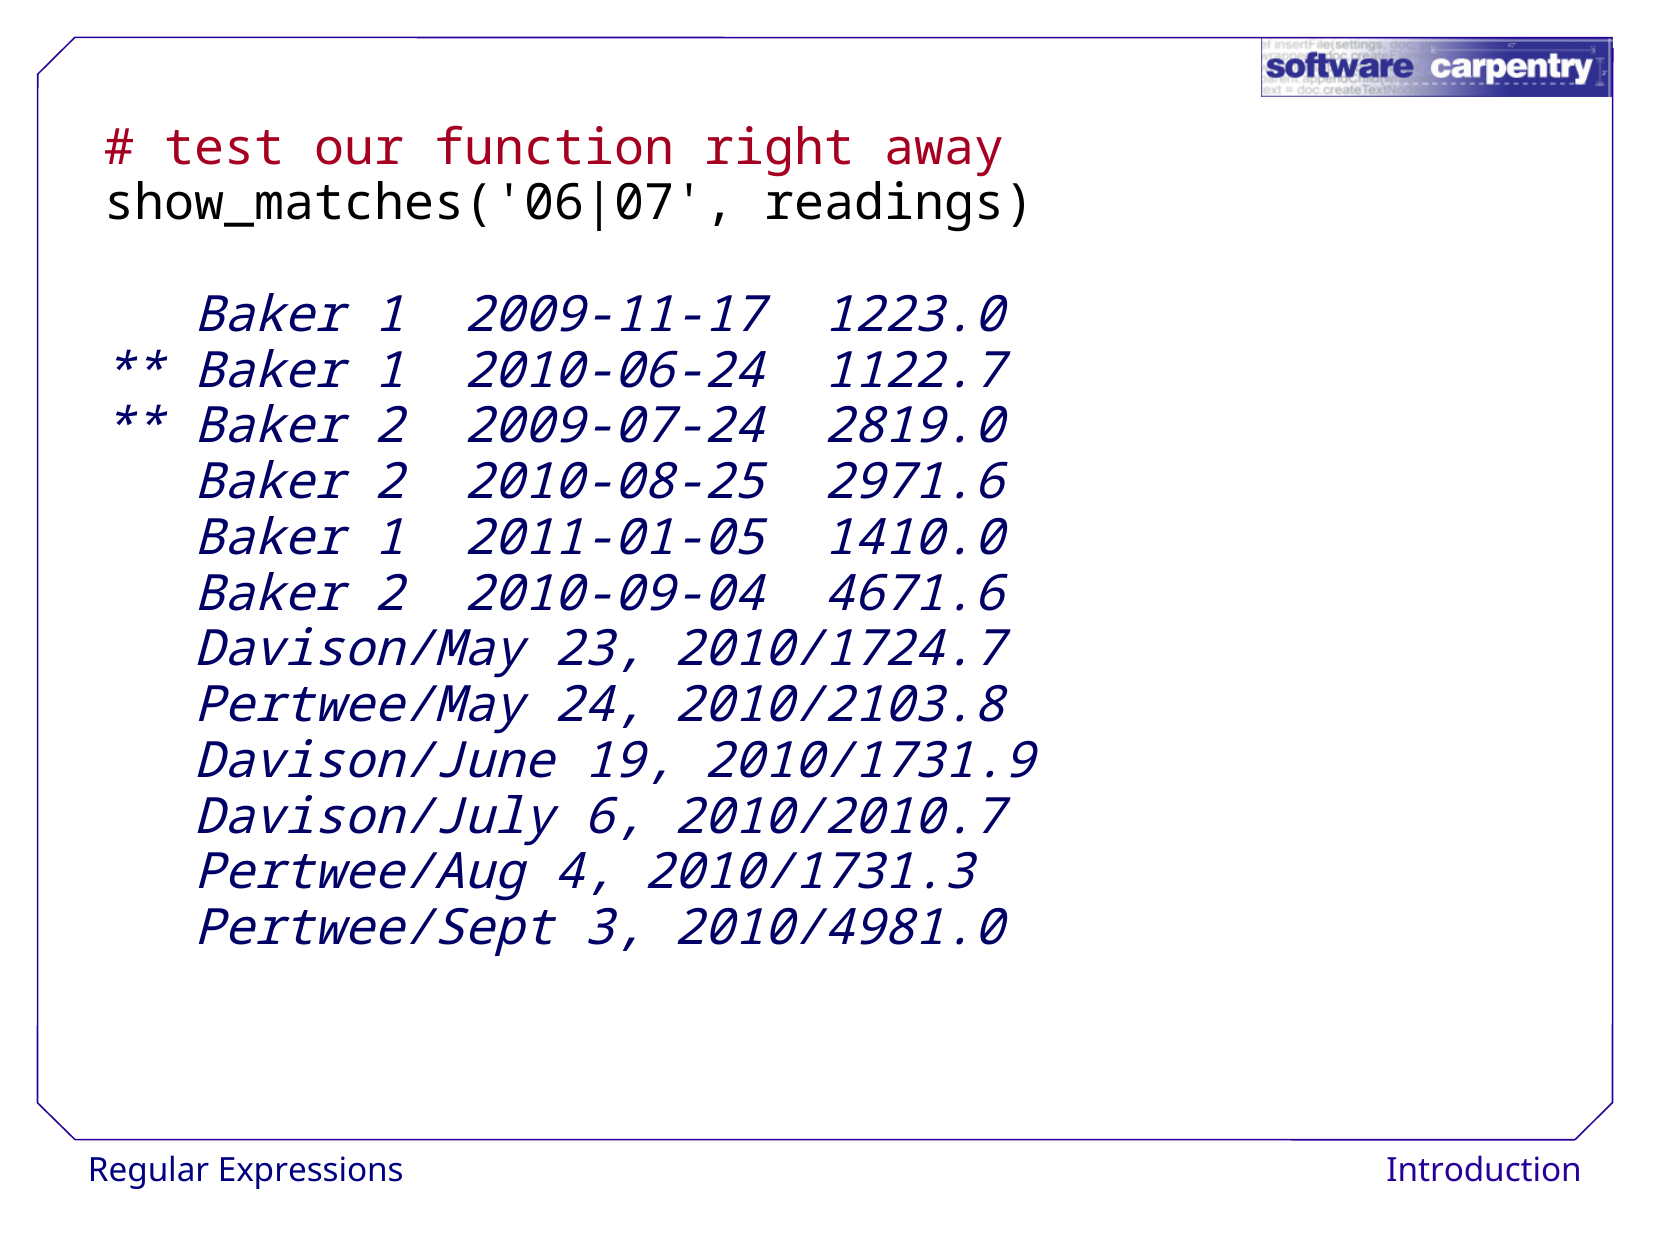

# test our function right away
show_matches('06|07', readings)
 Baker 1 2009-11-17 1223.0
** Baker 1 2010-06-24 1122.7
** Baker 2 2009-07-24 2819.0
 Baker 2 2010-08-25 2971.6
 Baker 1 2011-01-05 1410.0
 Baker 2 2010-09-04 4671.6
 Davison/May 23, 2010/1724.7
 Pertwee/May 24, 2010/2103.8
 Davison/June 19, 2010/1731.9
 Davison/July 6, 2010/2010.7
 Pertwee/Aug 4, 2010/1731.3
 Pertwee/Sept 3, 2010/4981.0